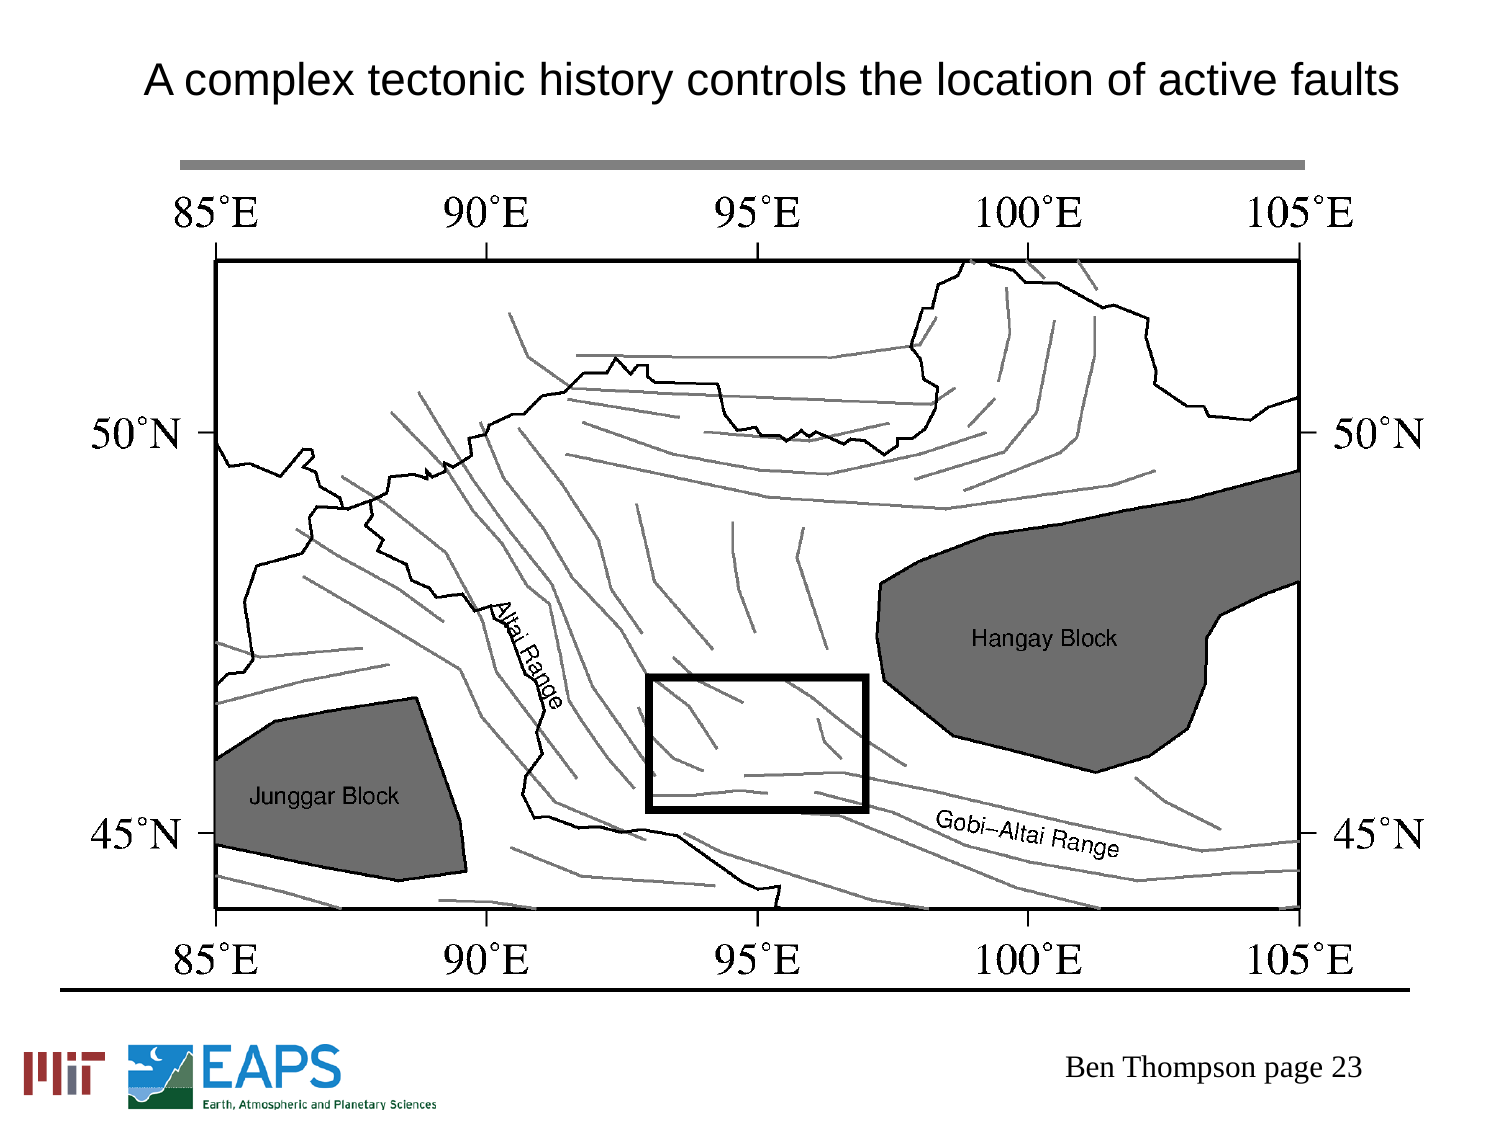

# A complex tectonic history controls the location of active faults
23